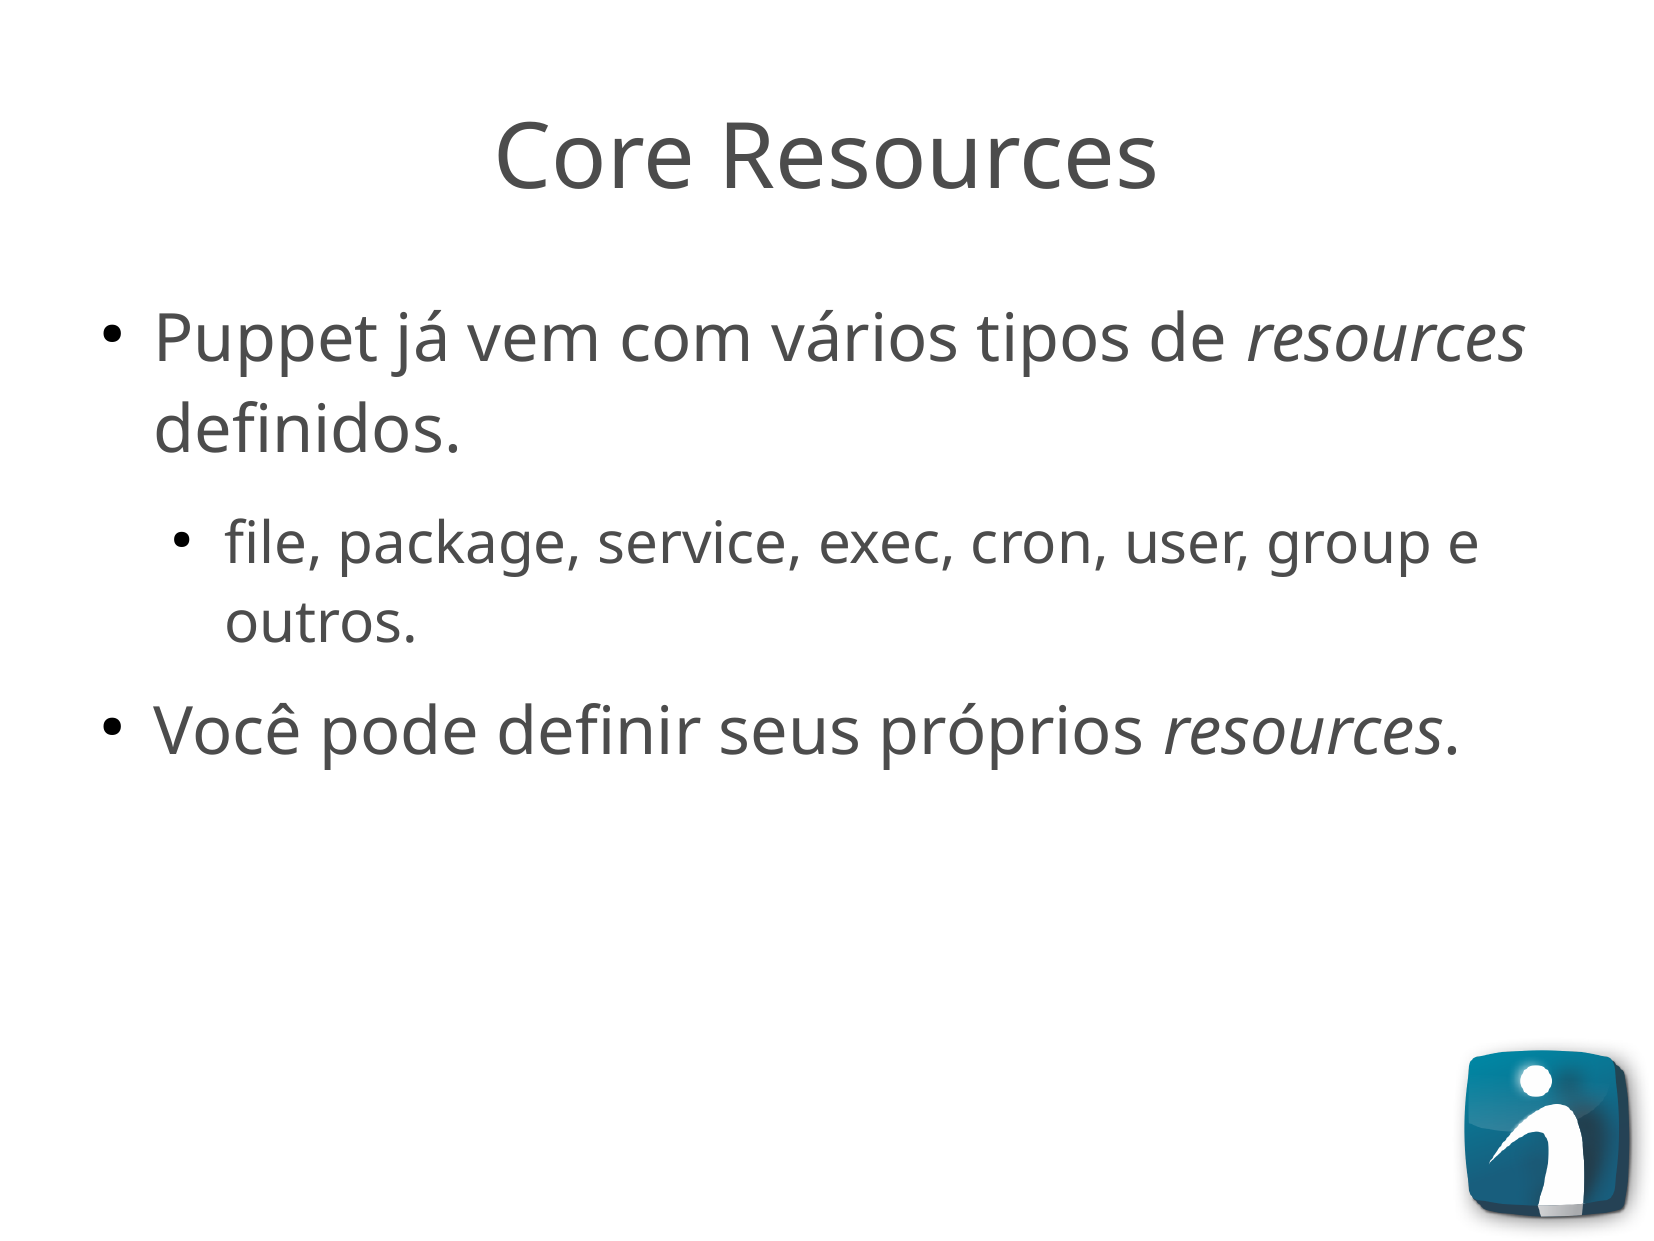

# Core Resources
Puppet já vem com vários tipos de resources definidos.
file, package, service, exec, cron, user, group e outros.
Você pode definir seus próprios resources.